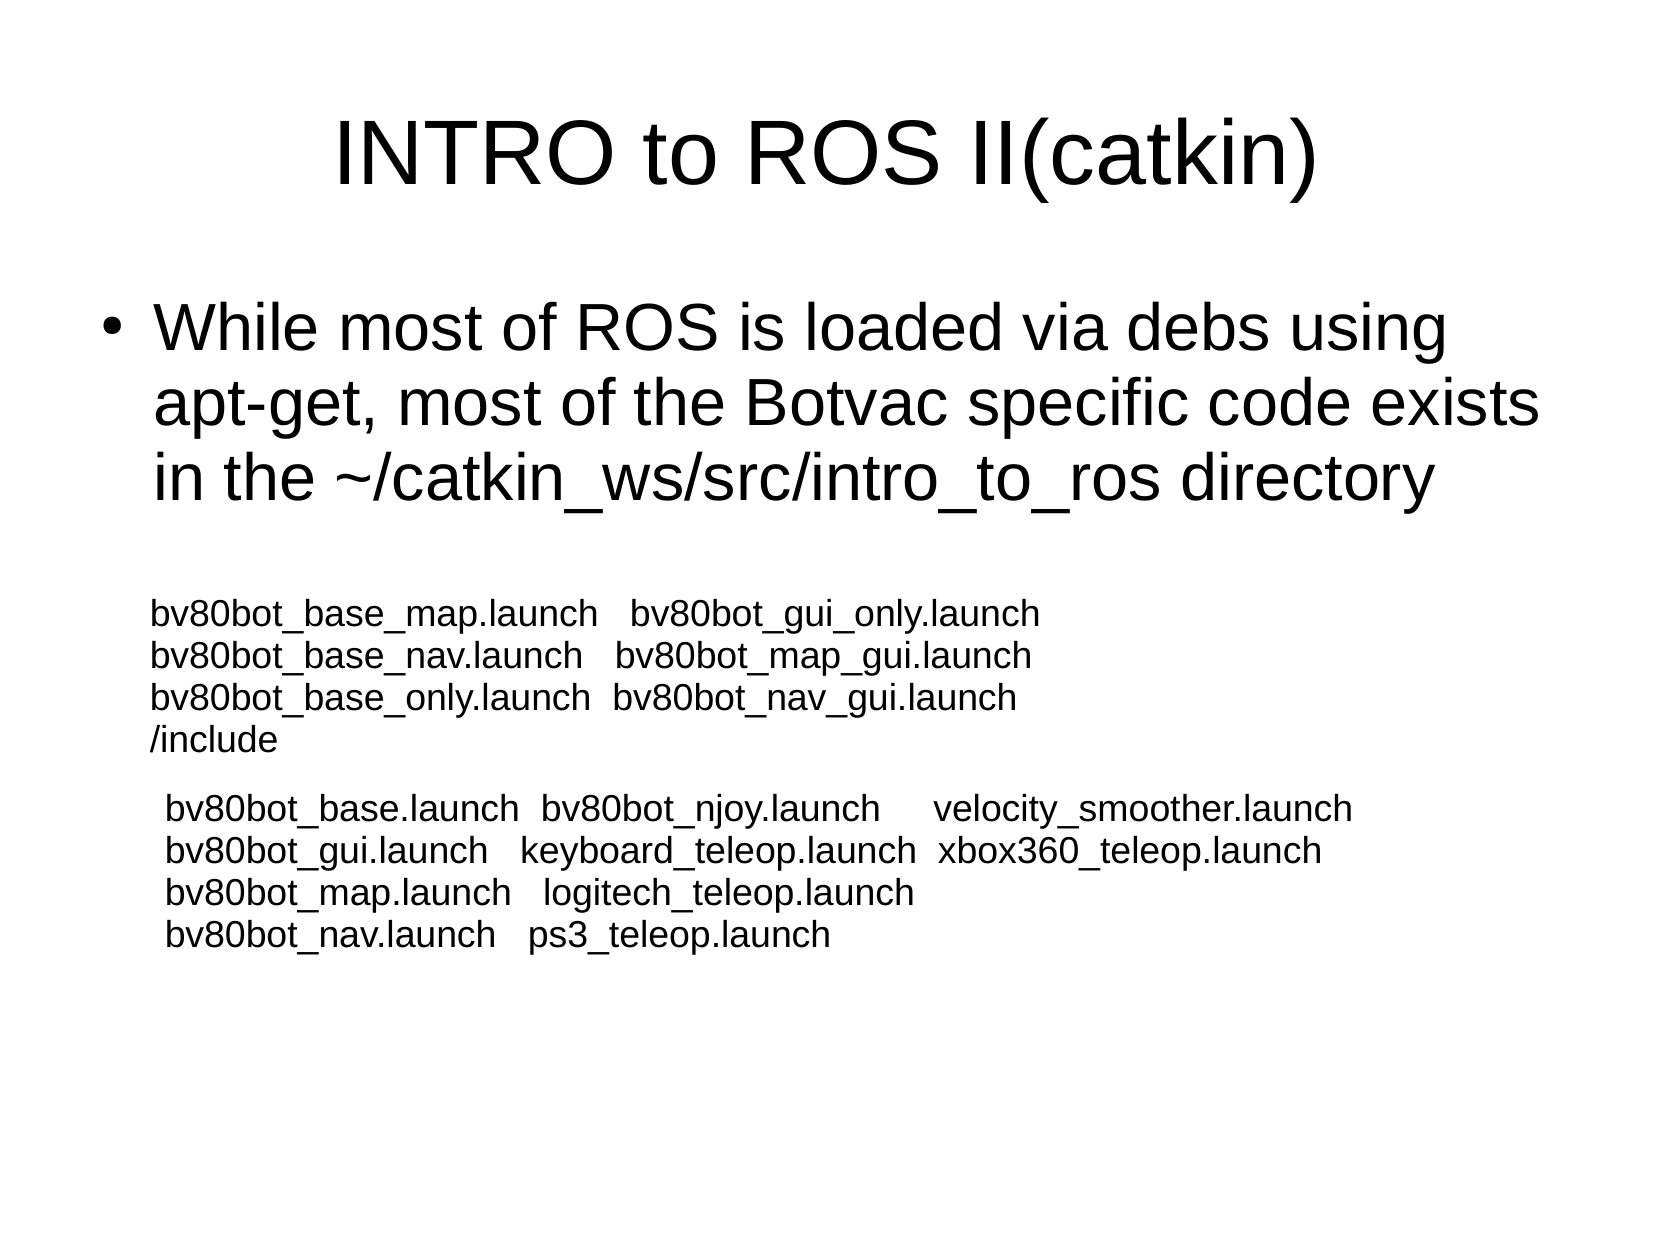

# INTRO to ROS II(catkin)
While most of ROS is loaded via debs using apt-get, most of the Botvac specific code exists in the ~/catkin_ws/src/intro_to_ros directory
bv80bot_base_map.launch bv80bot_gui_only.launch
bv80bot_base_nav.launch bv80bot_map_gui.launch
bv80bot_base_only.launch bv80bot_nav_gui.launch
/include
bv80bot_base.launch bv80bot_njoy.launch velocity_smoother.launch
bv80bot_gui.launch keyboard_teleop.launch xbox360_teleop.launch
bv80bot_map.launch logitech_teleop.launch
bv80bot_nav.launch ps3_teleop.launch